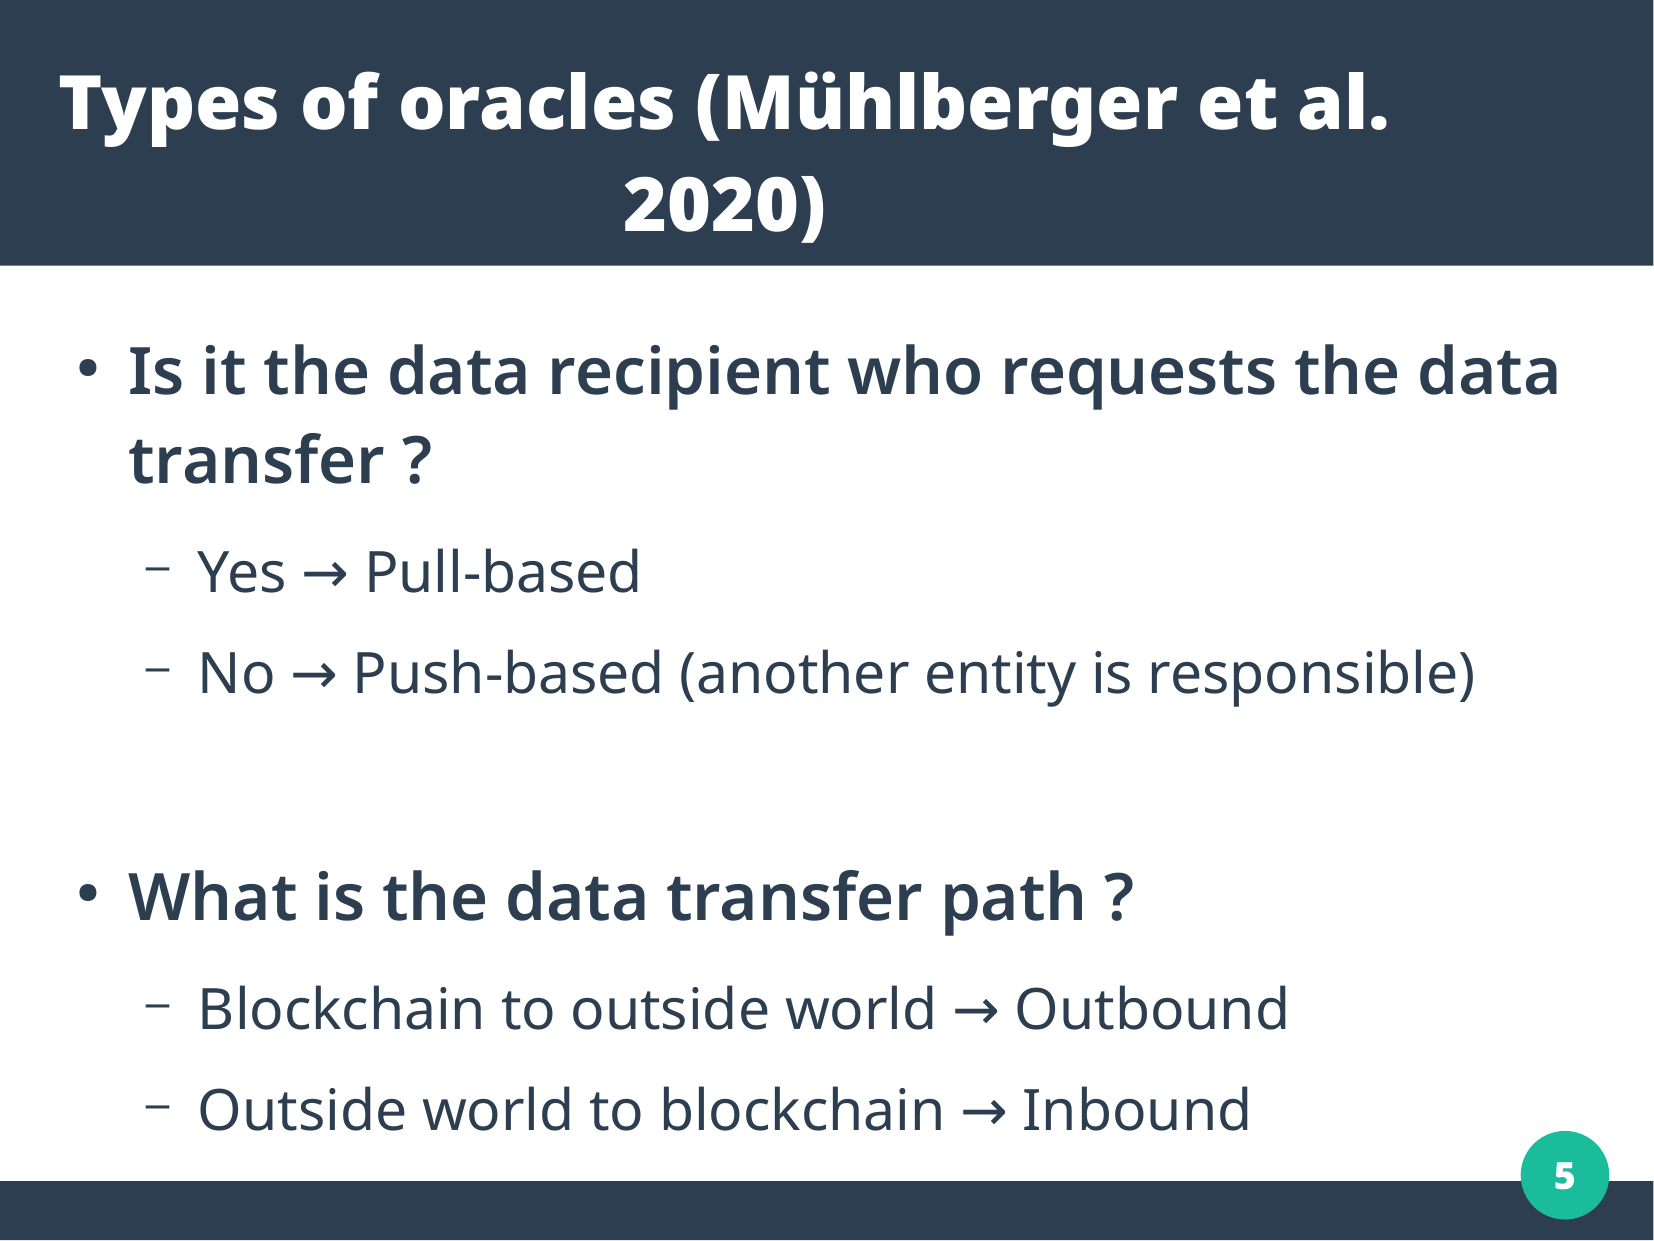

# Types of oracles (Mühlberger et al. 2020)
Is it the data recipient who requests the data transfer ?
Yes → Pull-based
No → Push-based (another entity is responsible)
What is the data transfer path ?
Blockchain to outside world → Outbound
Outside world to blockchain → Inbound
5